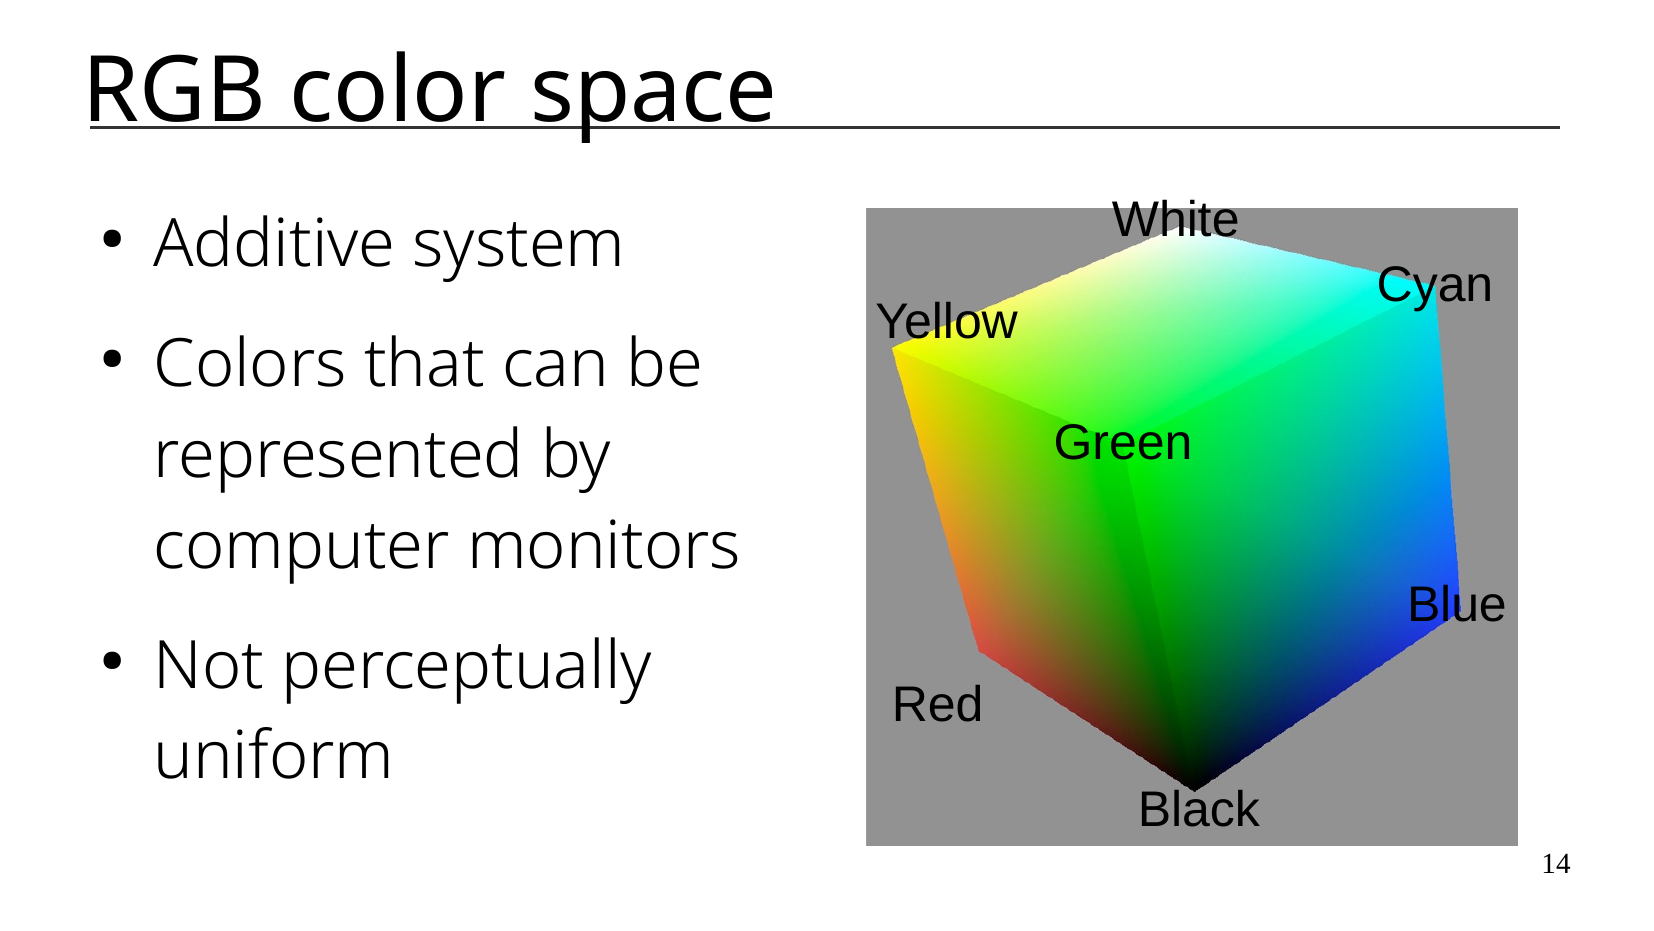

# RGB color space
White
Additive system
Colors that can be represented by computer monitors
Not perceptually uniform
Cyan
Yellow
Green
Blue
Red
Black
14